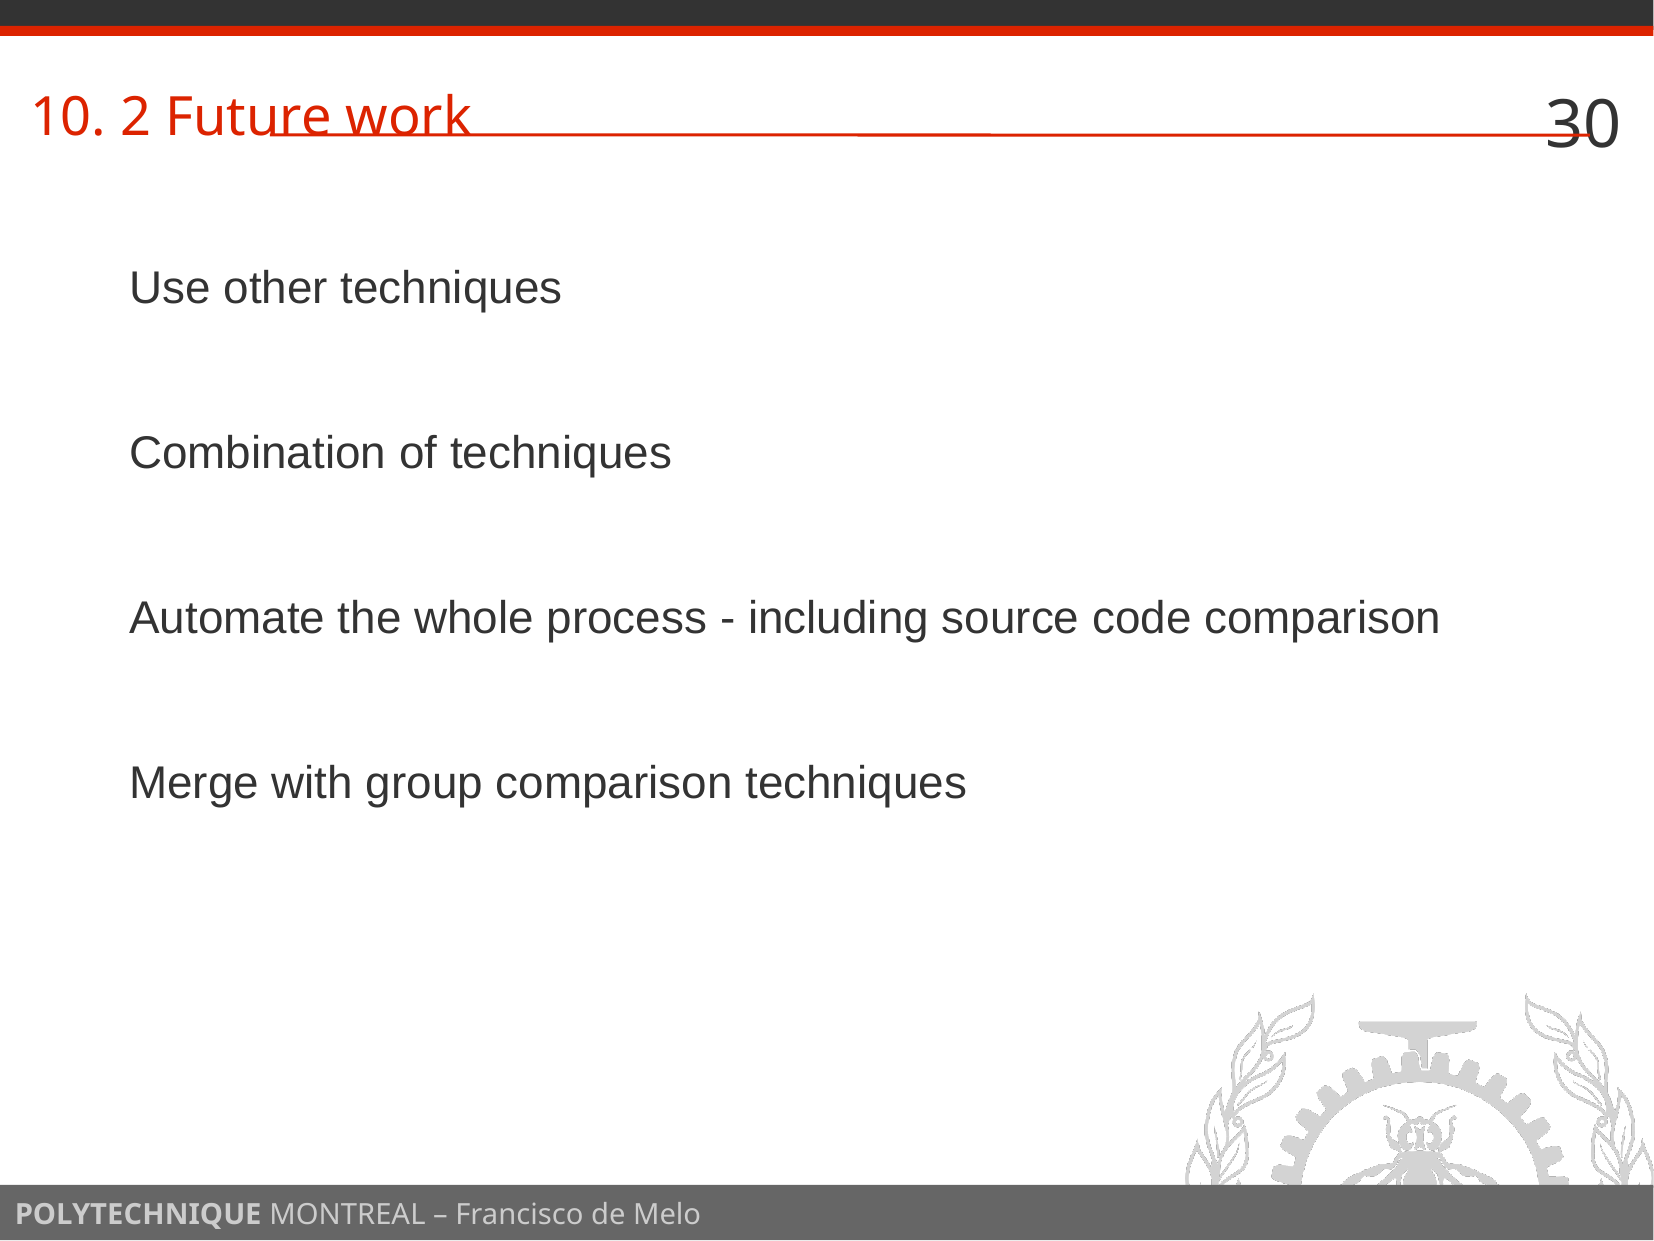

30
10. 2 Future work
Use other techniques
Combination of techniques
Automate the whole process - including source code comparison
Merge with group comparison techniques
POLYTECHNIQUE MONTREAL – Francisco de Melo